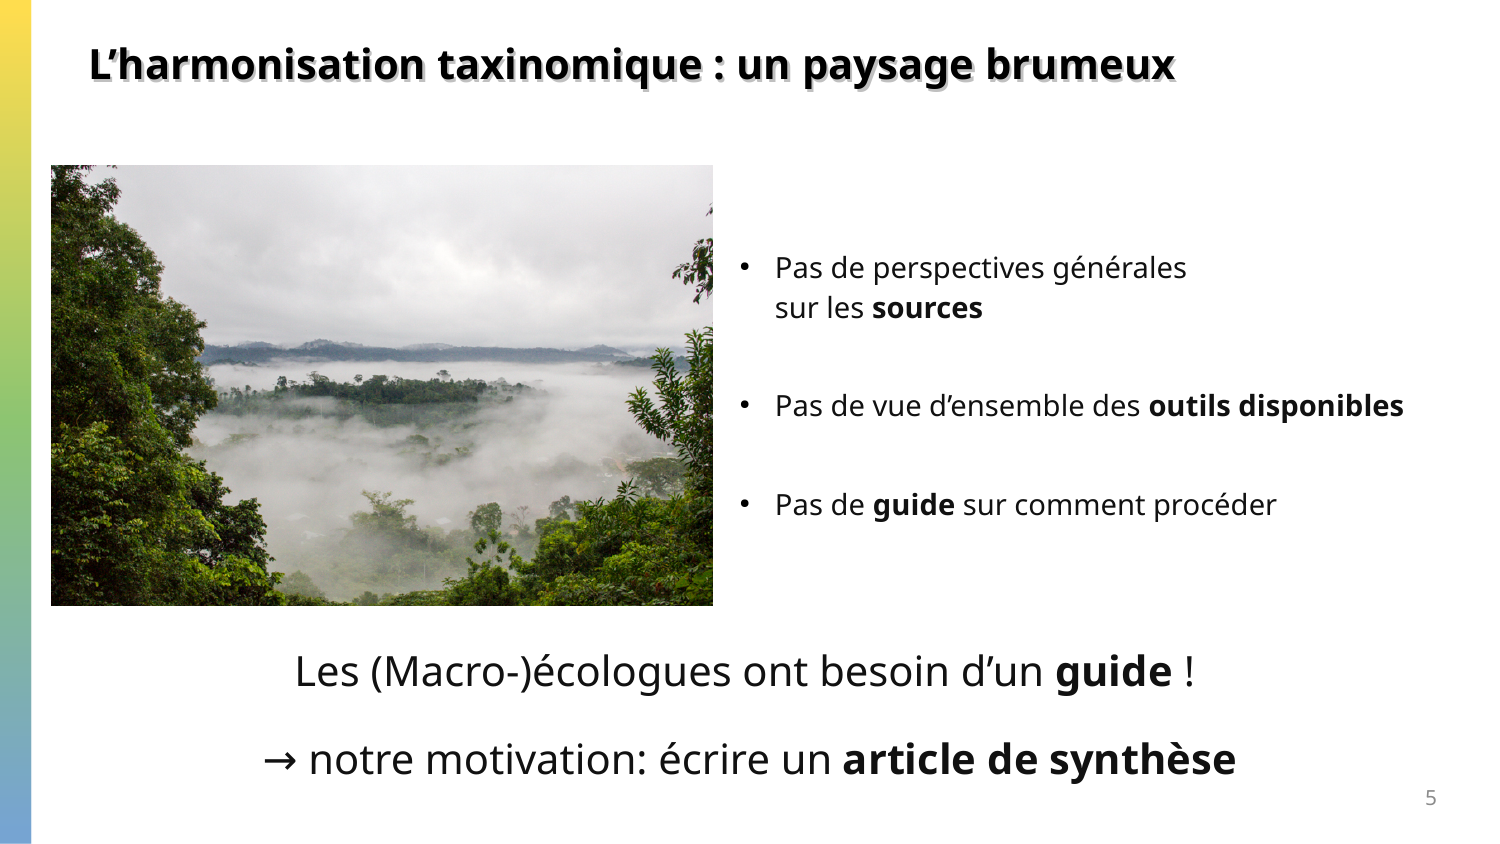

# L’harmonisation taxinomique : un paysage brumeux
Pas de perspectives générales
sur les sources
Pas de vue d’ensemble des outils disponibles
Pas de guide sur comment procéder
Les (Macro-)écologues ont besoin d’un guide !
→ notre motivation: écrire un article de synthèse